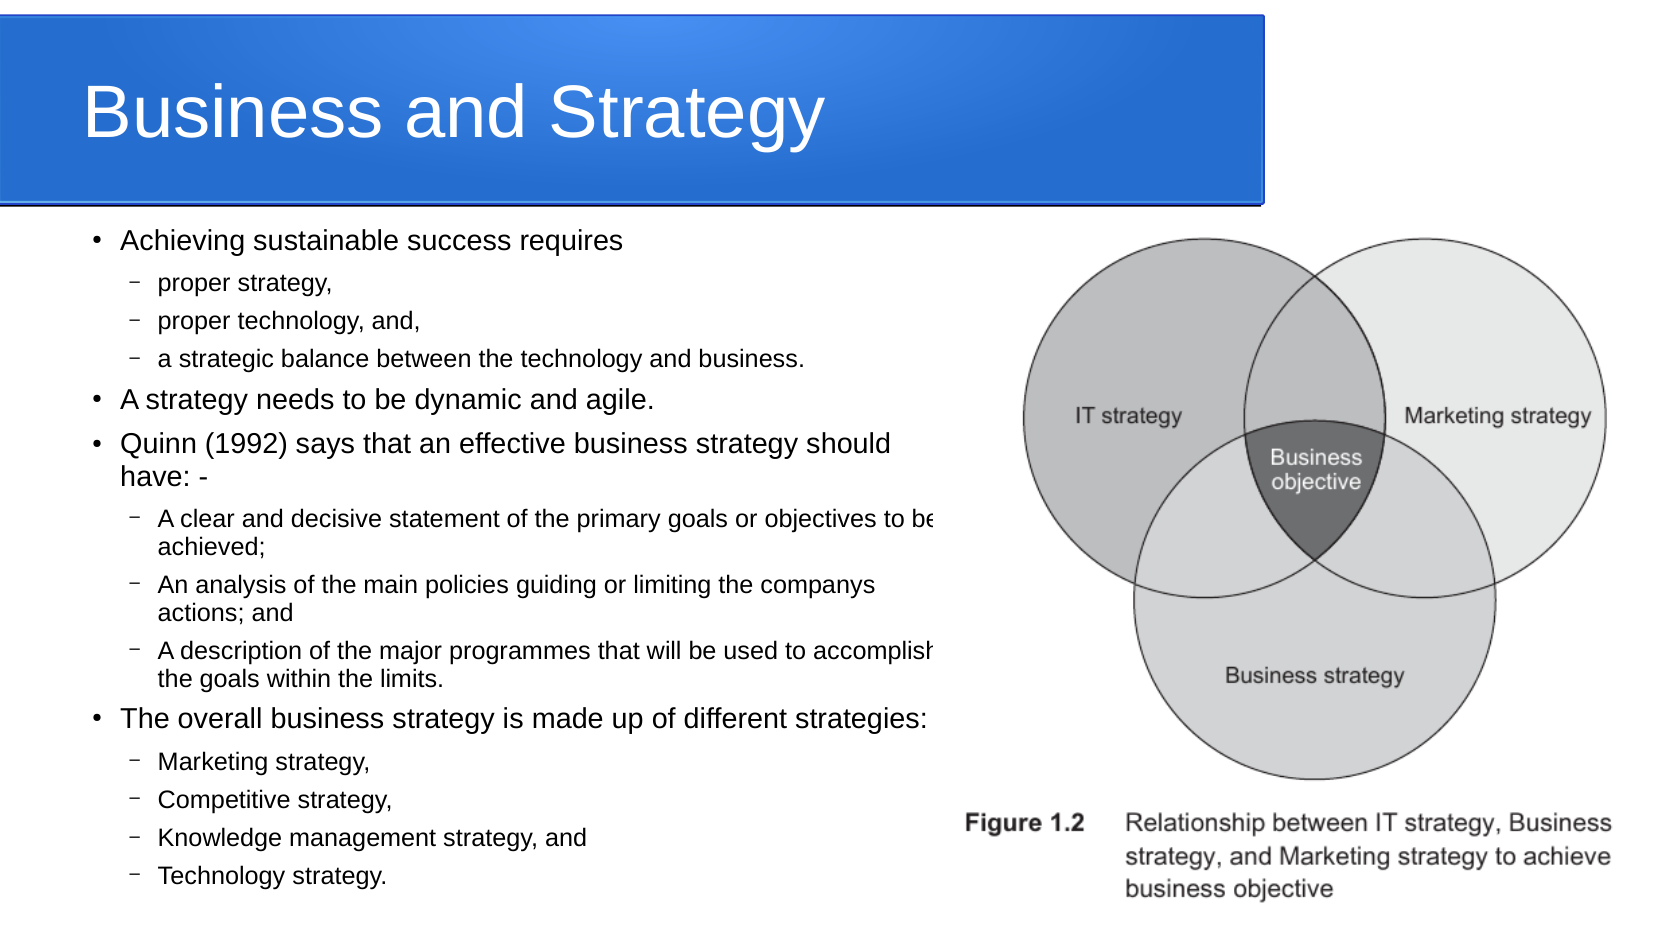

# Business and Strategy
Achieving sustainable success requires
proper strategy,
proper technology, and,
a strategic balance between the technology and business.
A strategy needs to be dynamic and agile.
Quinn (1992) says that an effective business strategy should have: -
A clear and decisive statement of the primary goals or objectives to be achieved;
An analysis of the main policies guiding or limiting the companys actions; and
A description of the major programmes that will be used to accomplish the goals within the limits.
The overall business strategy is made up of different strategies:
Marketing strategy,
Competitive strategy,
Knowledge management strategy, and
Technology strategy.